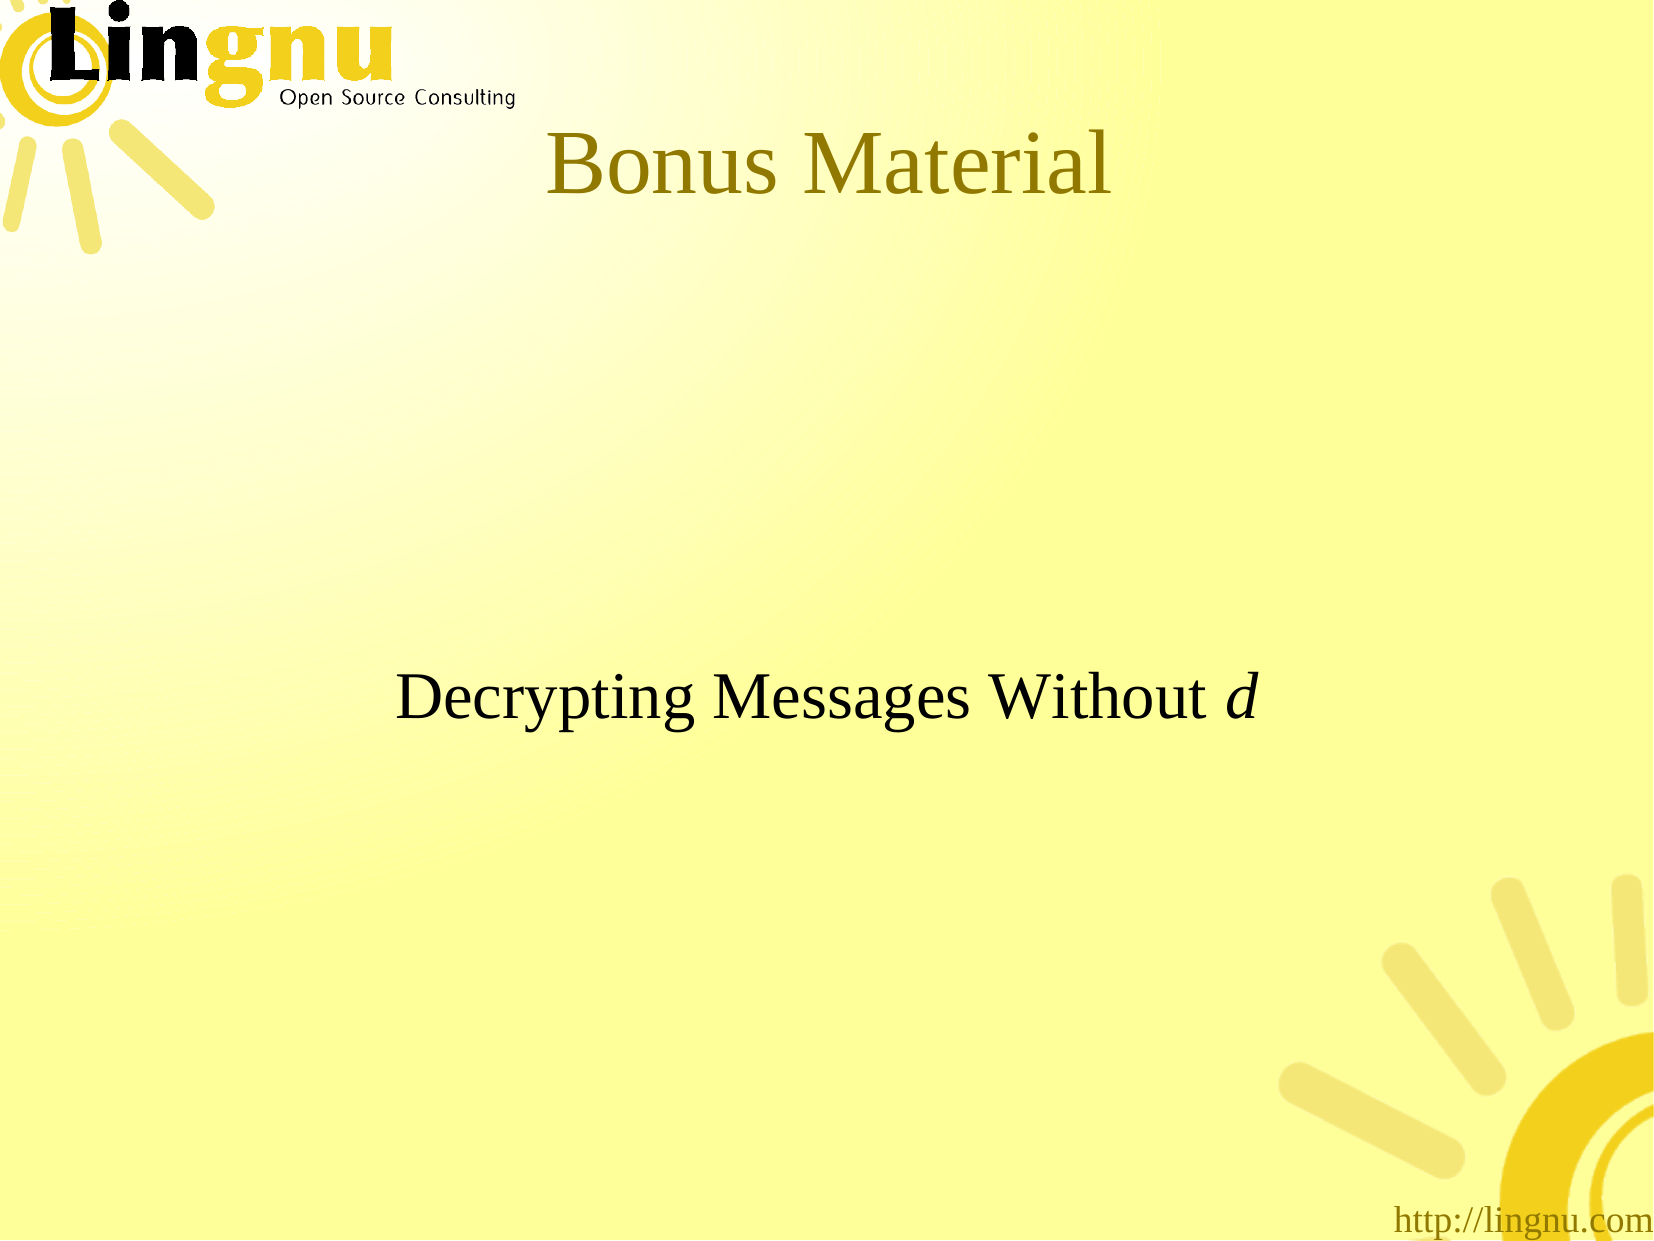

# Bonus Material
Decrypting Messages Without d